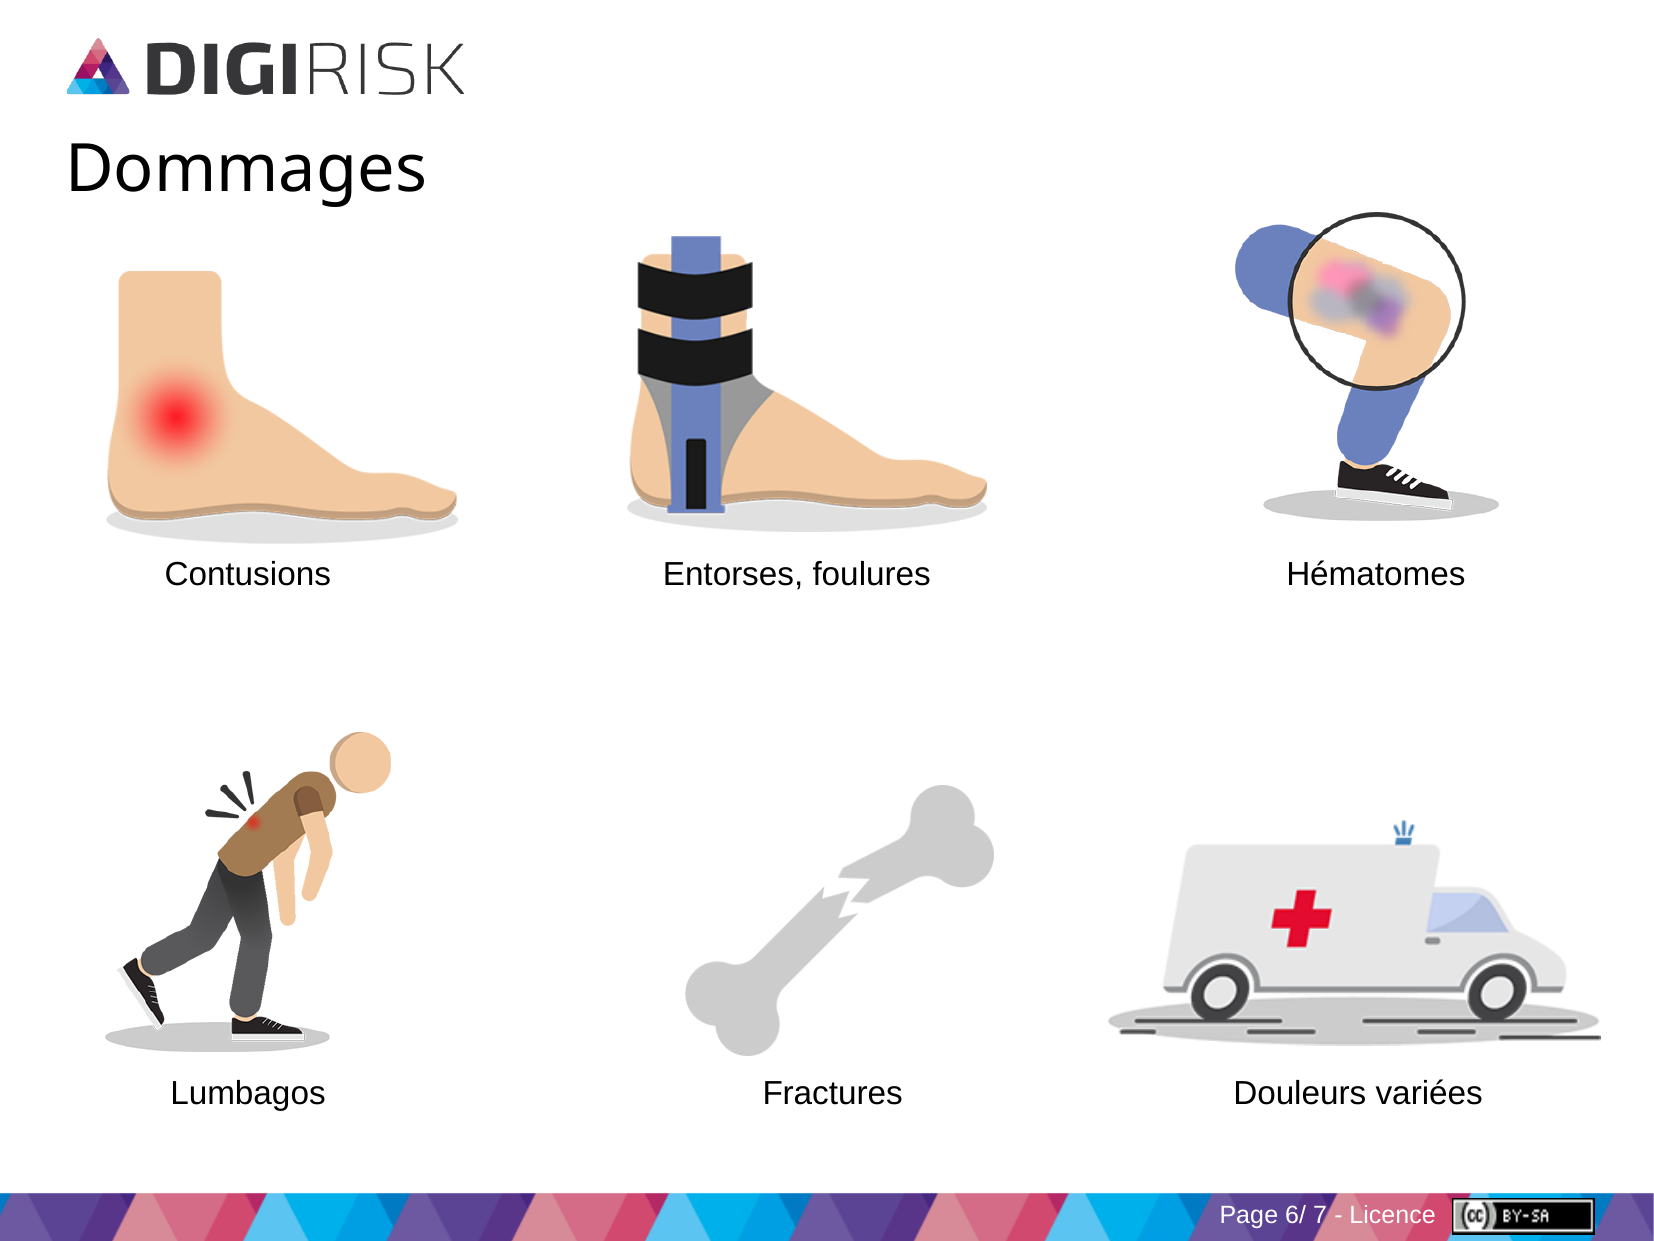

# Dommages
Contusions
Entorses, foulures
Hématomes
Lumbagos
Fractures
Douleurs variées